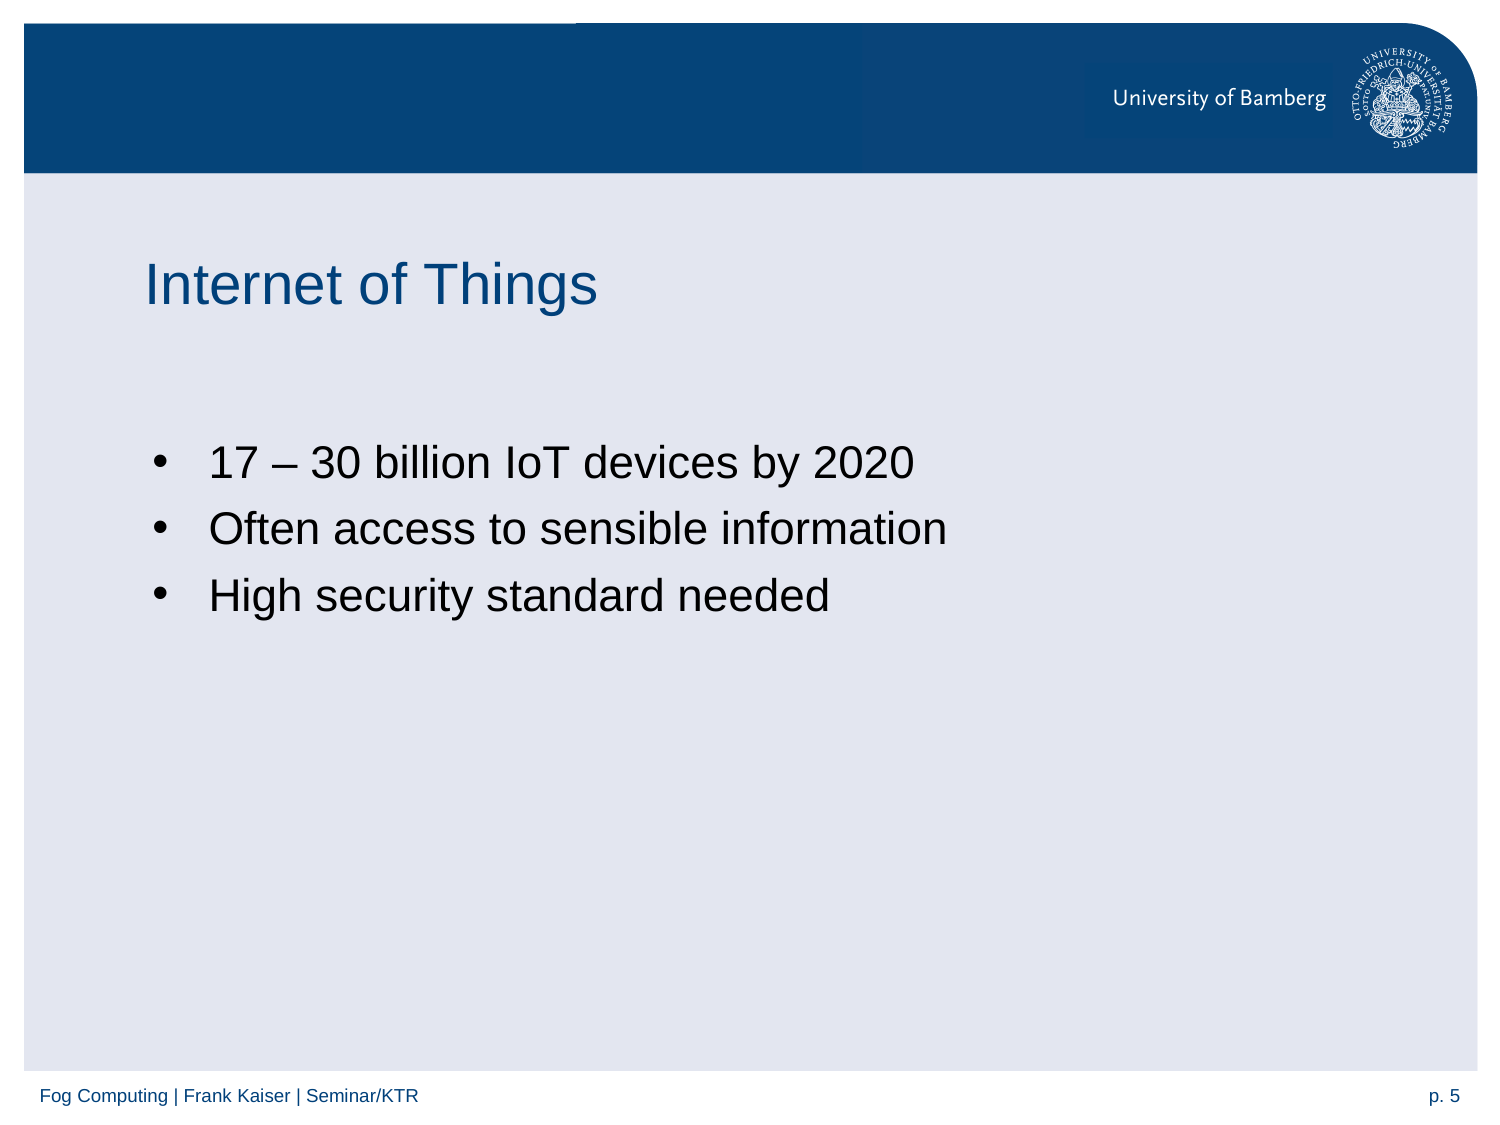

# Internet of Things
17 – 30 billion IoT devices by 2020
Often access to sensible information
High security standard needed